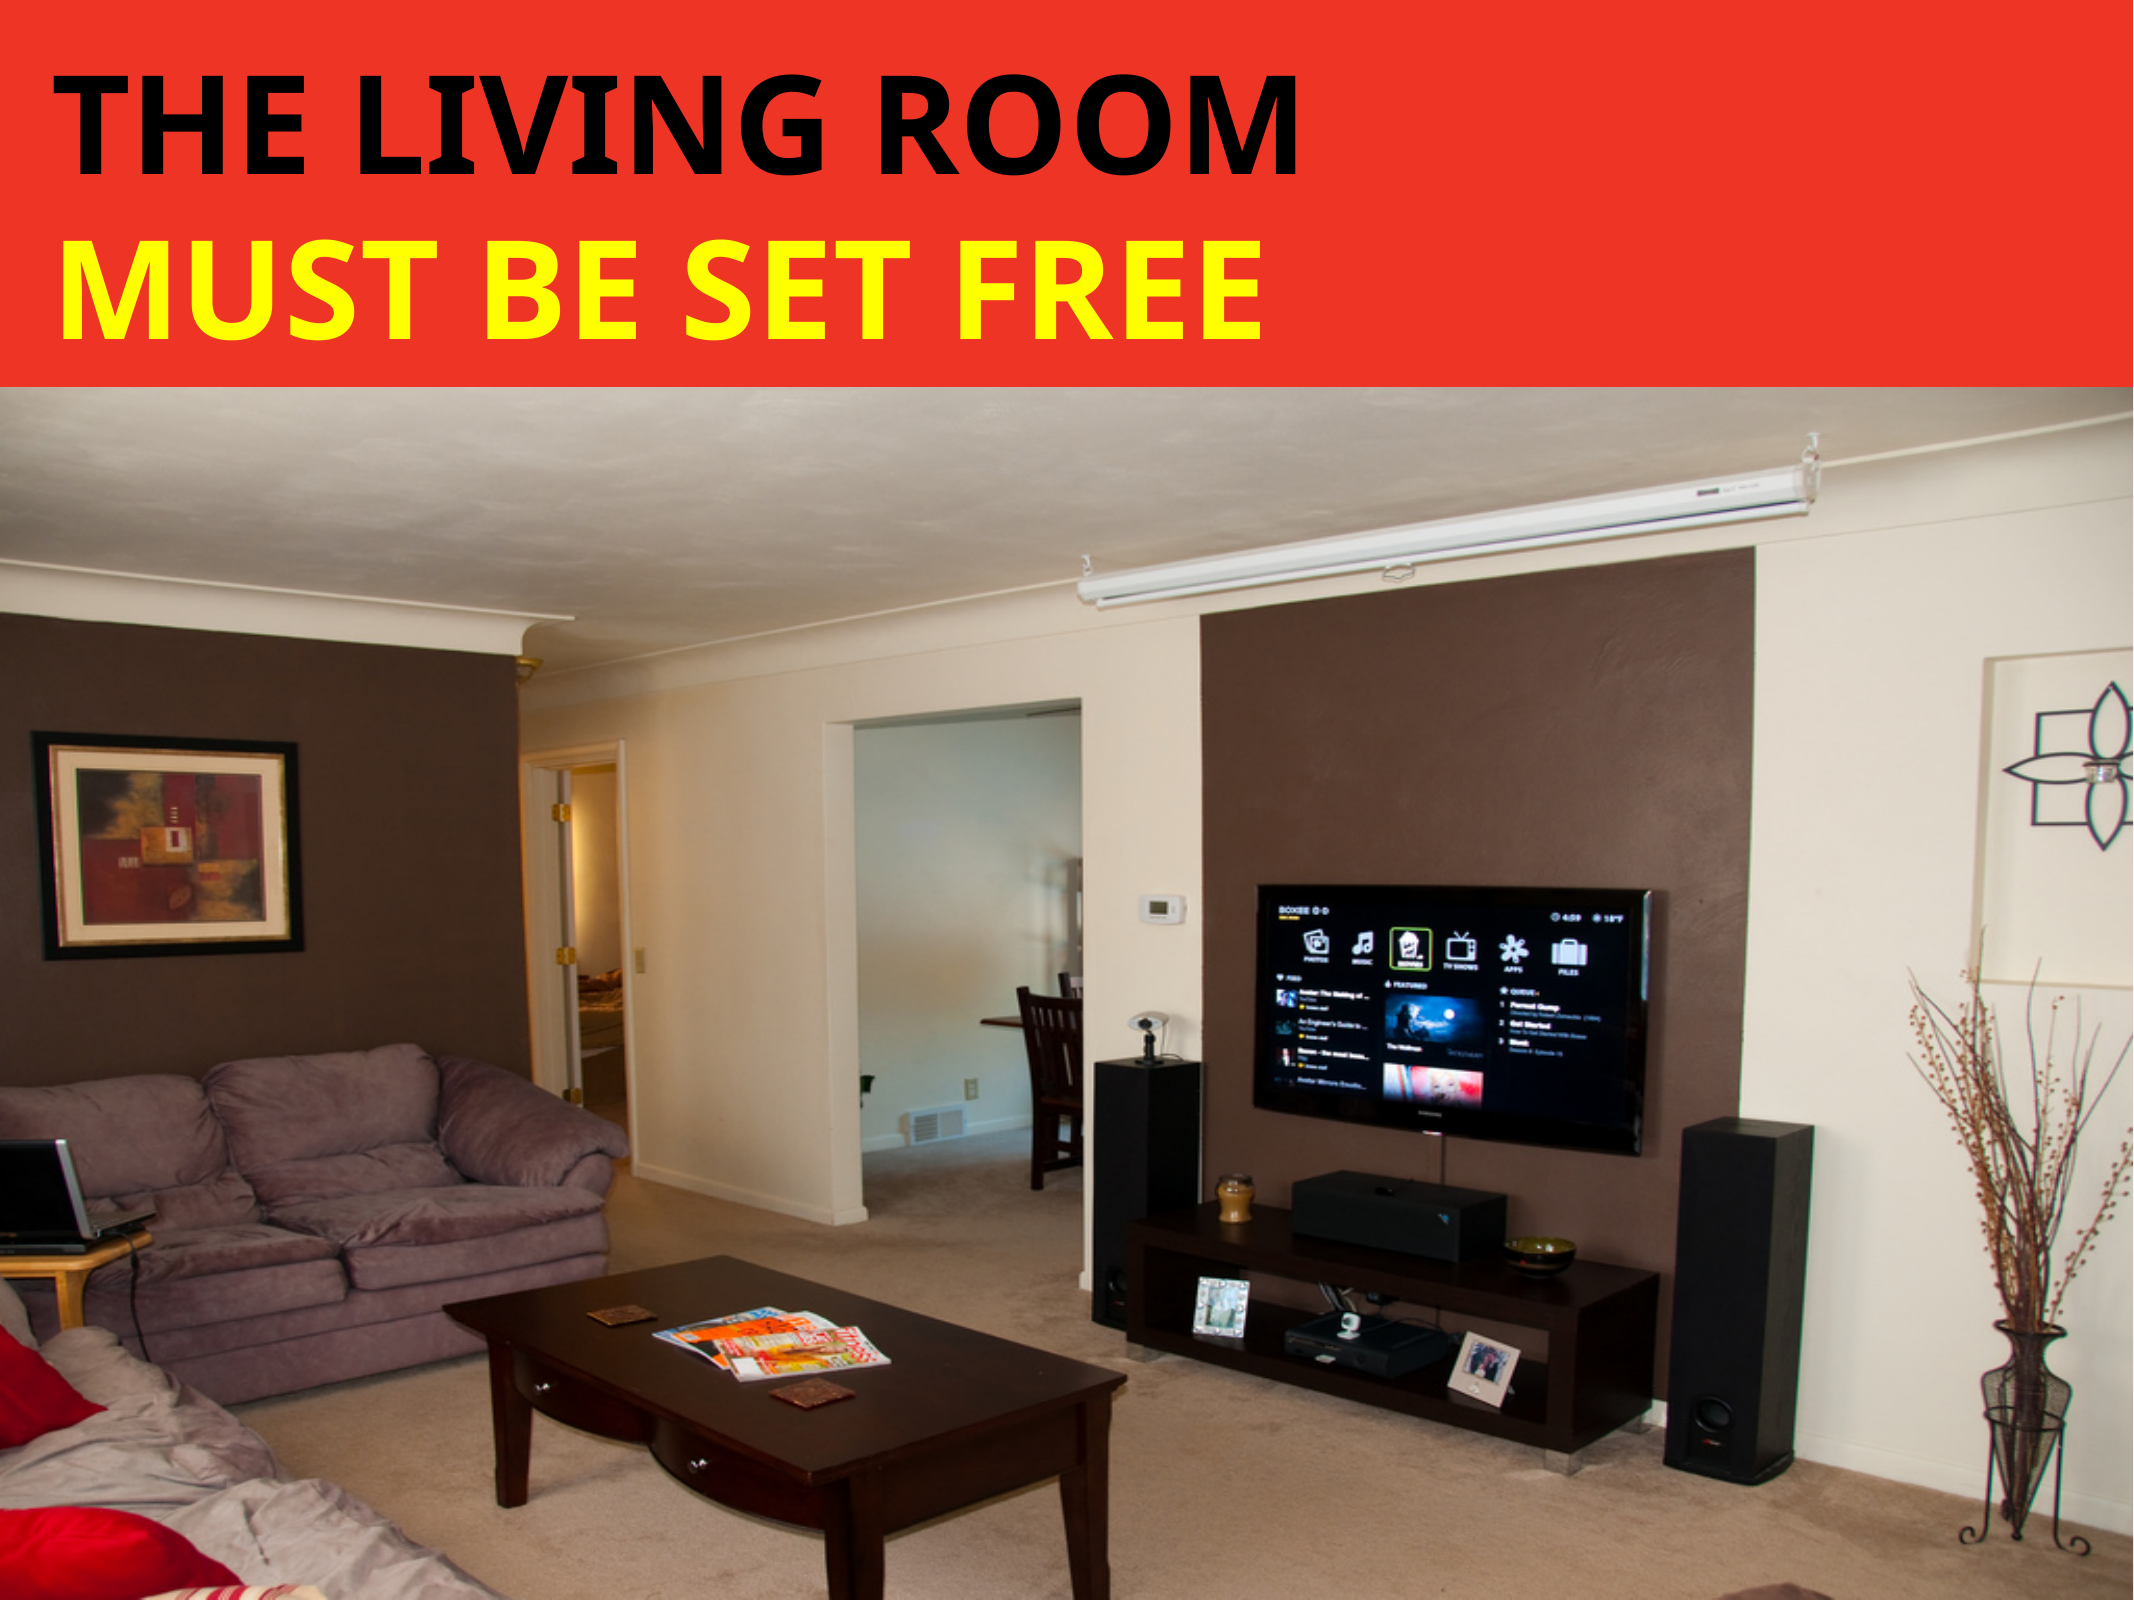

THE LIVING ROOM
MUST BE SET FREE